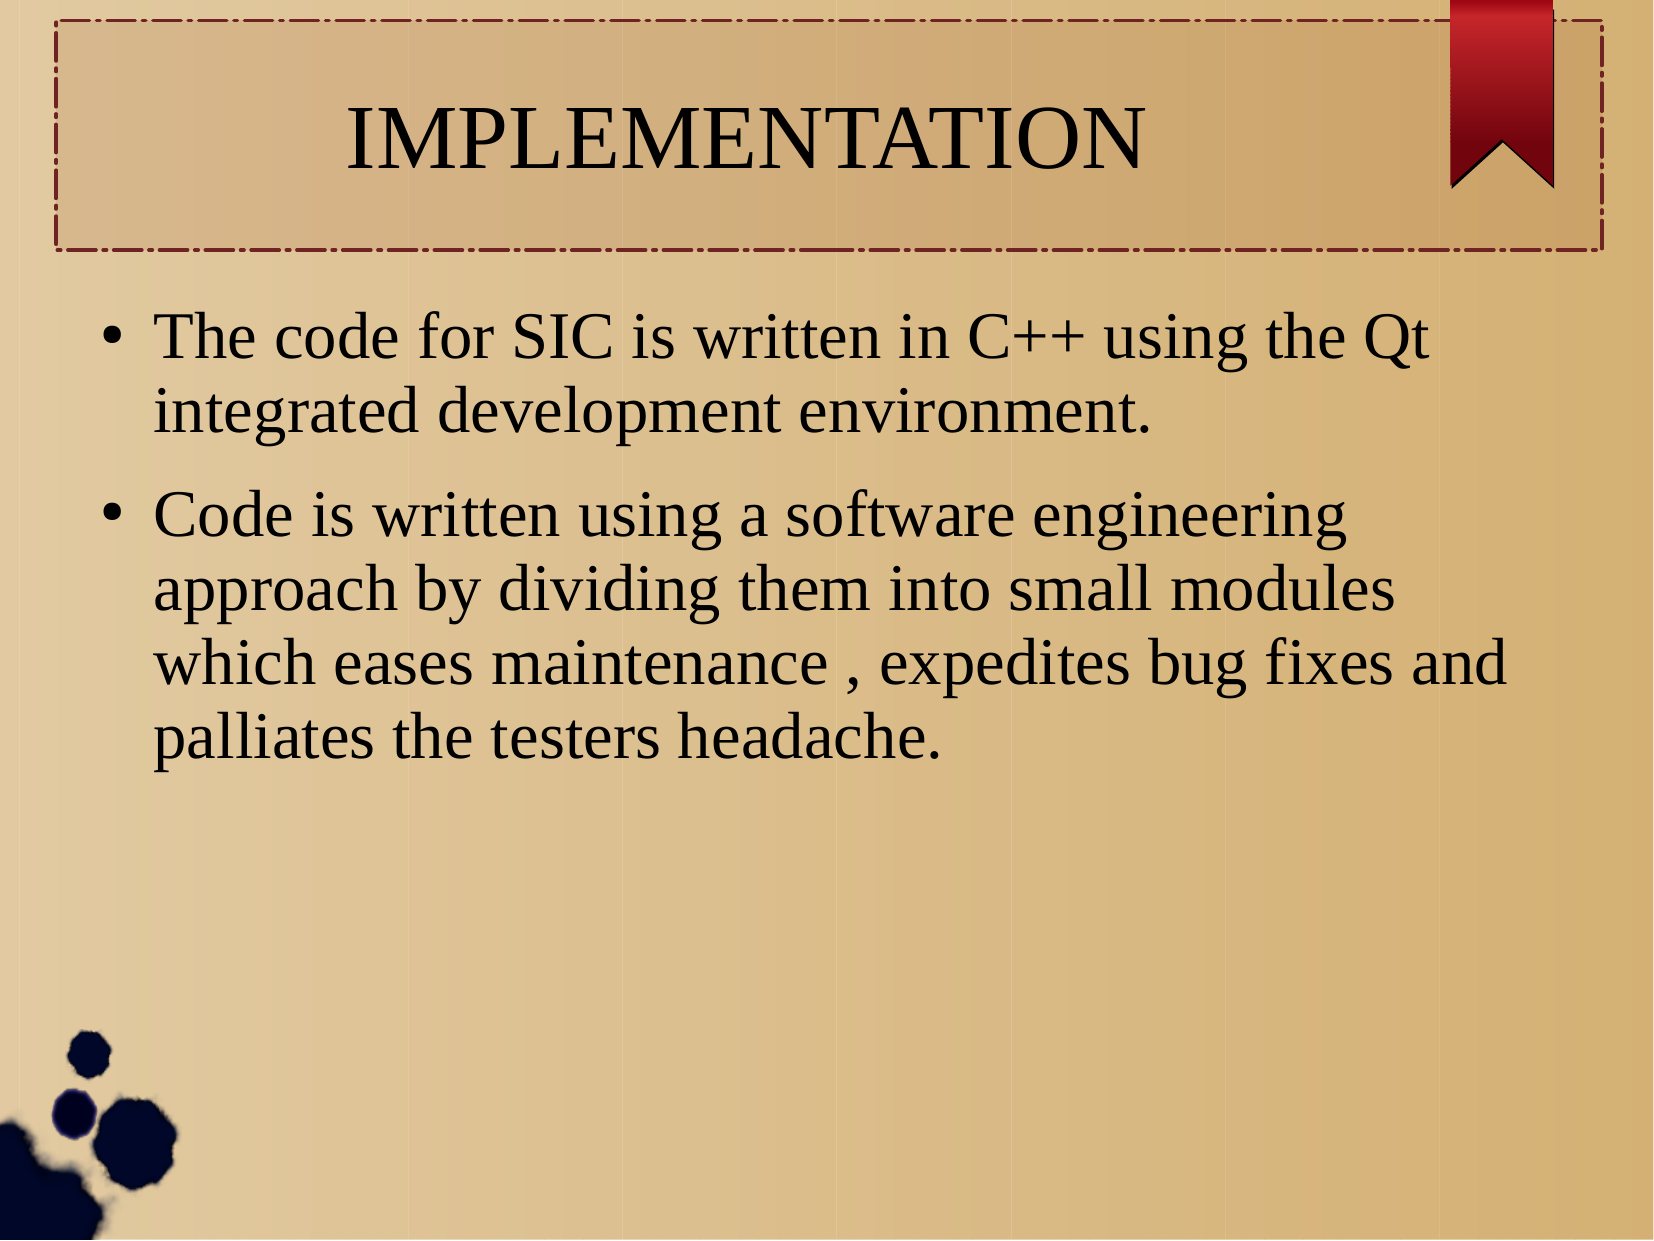

# IMPLEMENTATION
The code for SIC is written in C++ using the Qt integrated development environment.
Code is written using a software engineering approach by dividing them into small modules which eases maintenance , expedites bug fixes and palliates the testers headache.